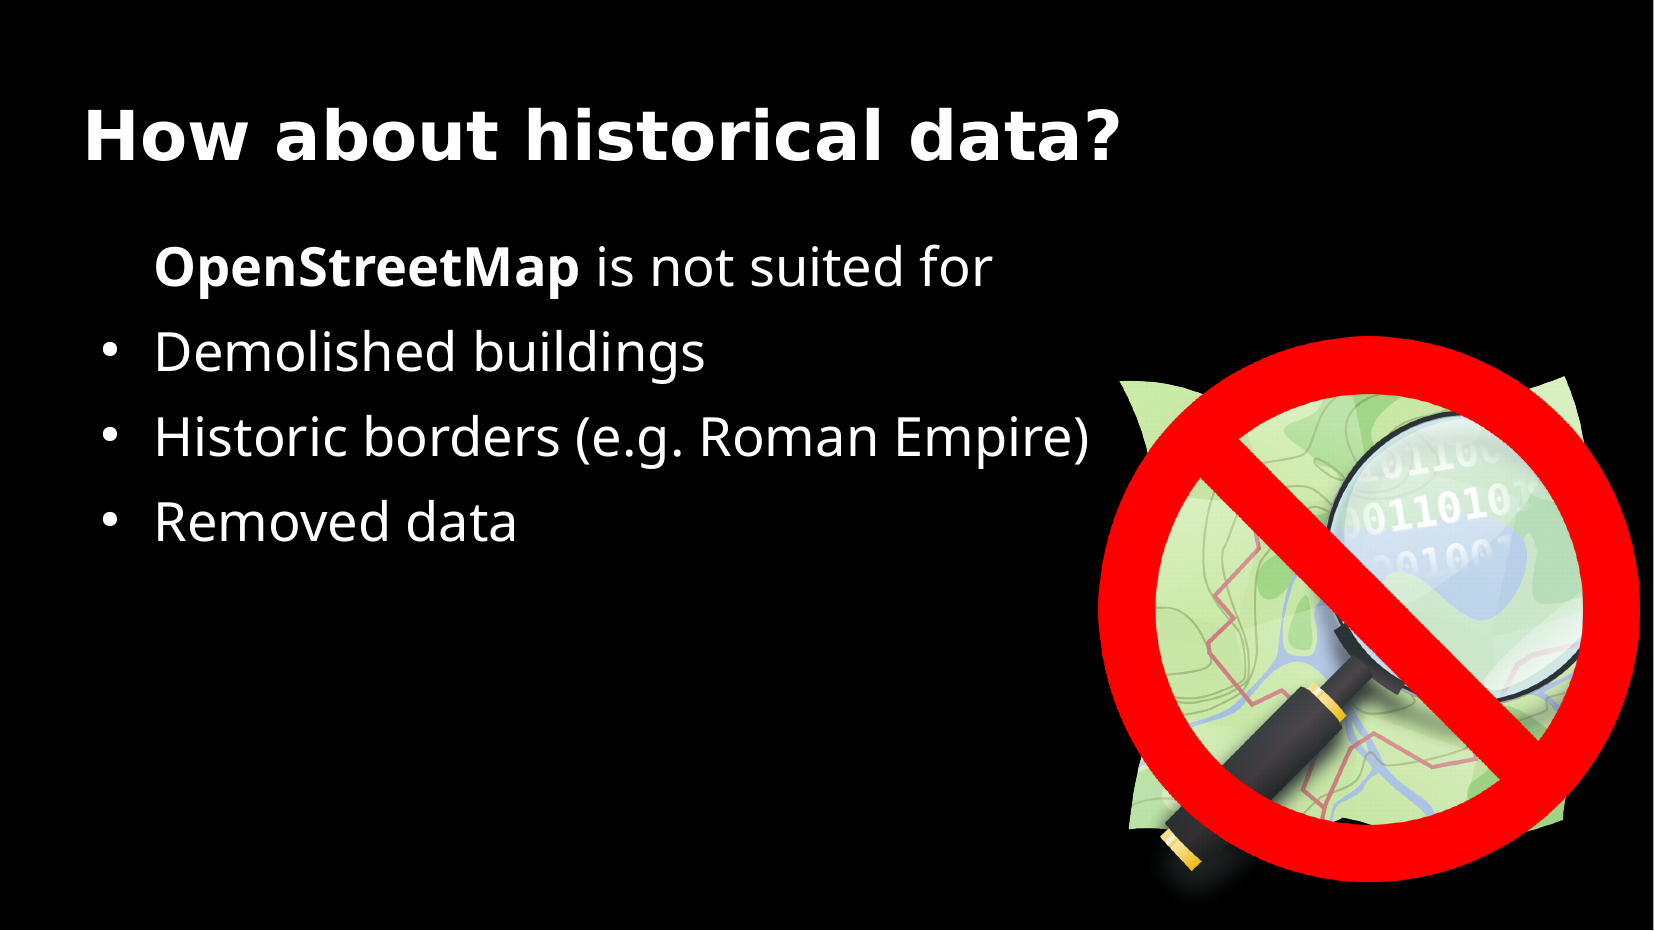

# How about historical data?
OpenStreetMap is not suited for
Demolished buildings
Historic borders (e.g. Roman Empire)
Removed data